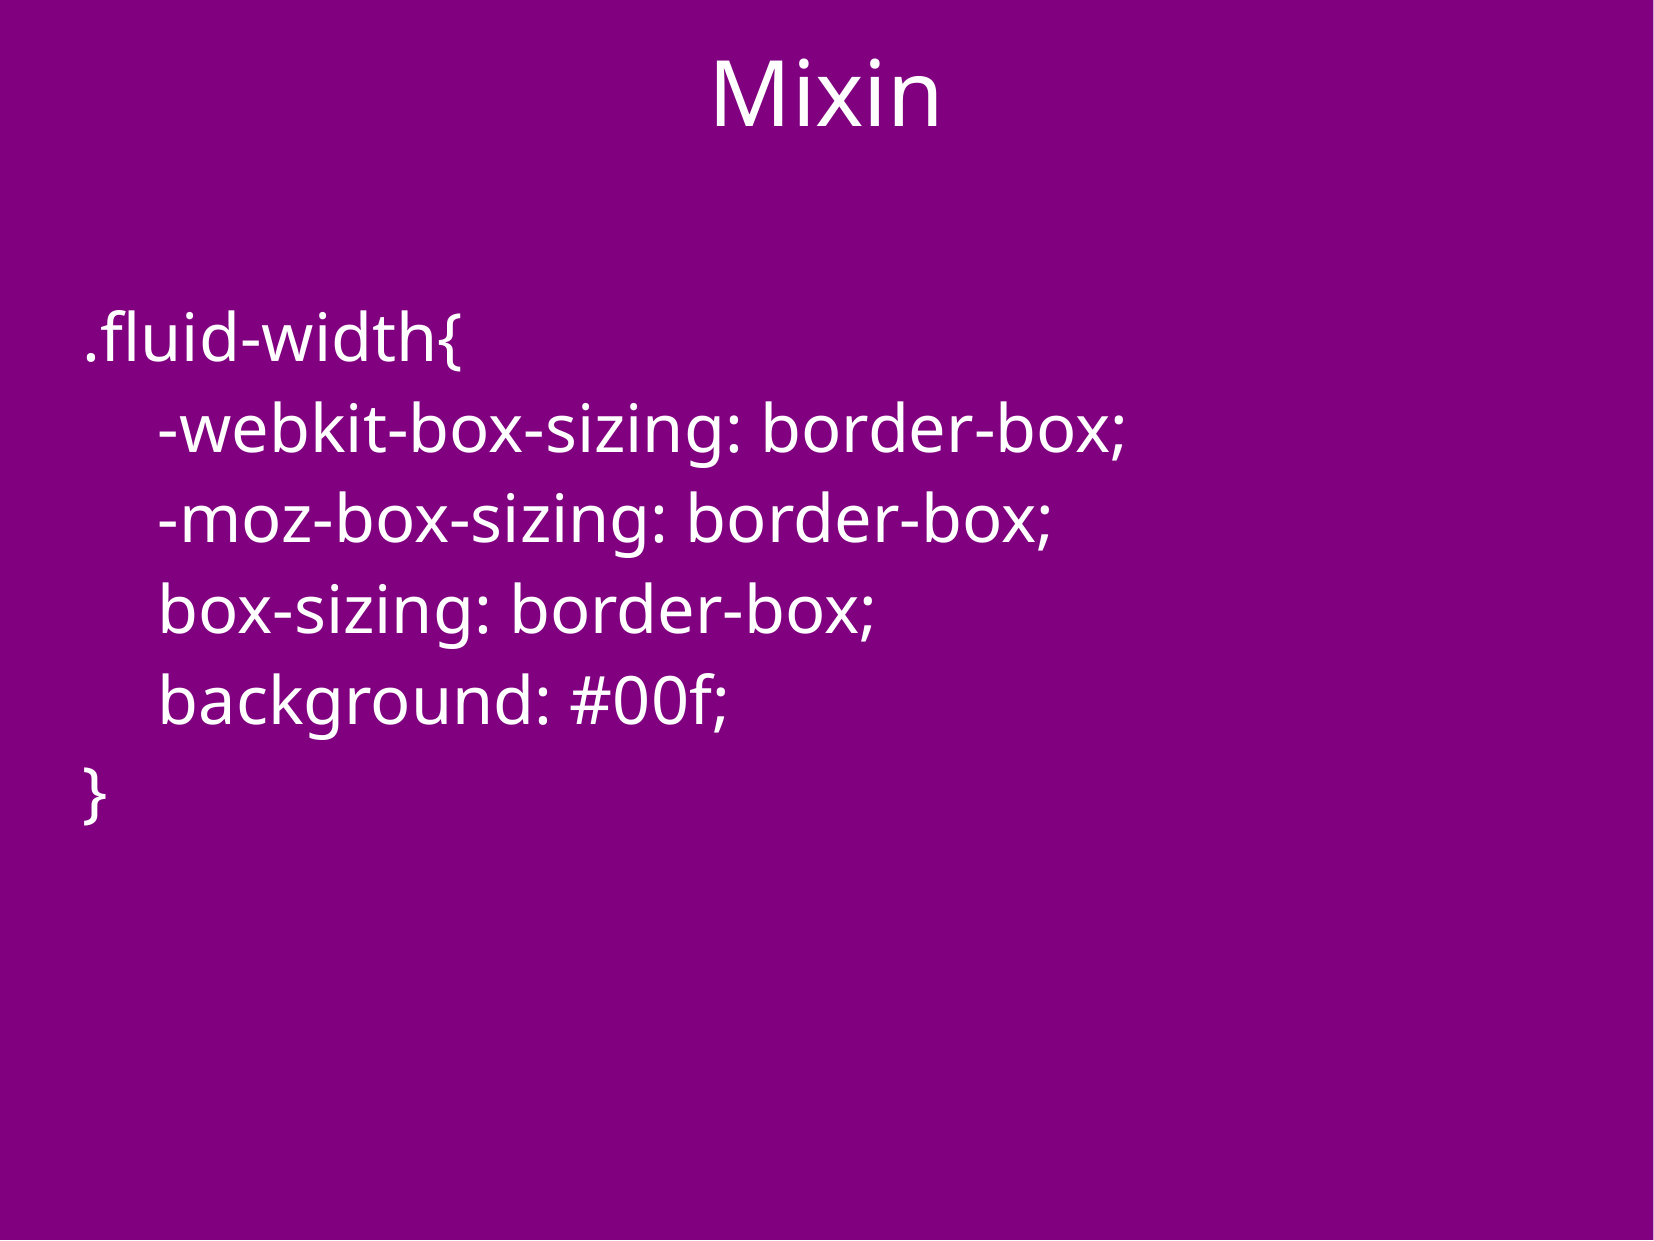

# Mixin
.fluid-width{
	-webkit-box-sizing: border-box;
	-moz-box-sizing: border-box;
	box-sizing: border-box;
	background: #00f;
}